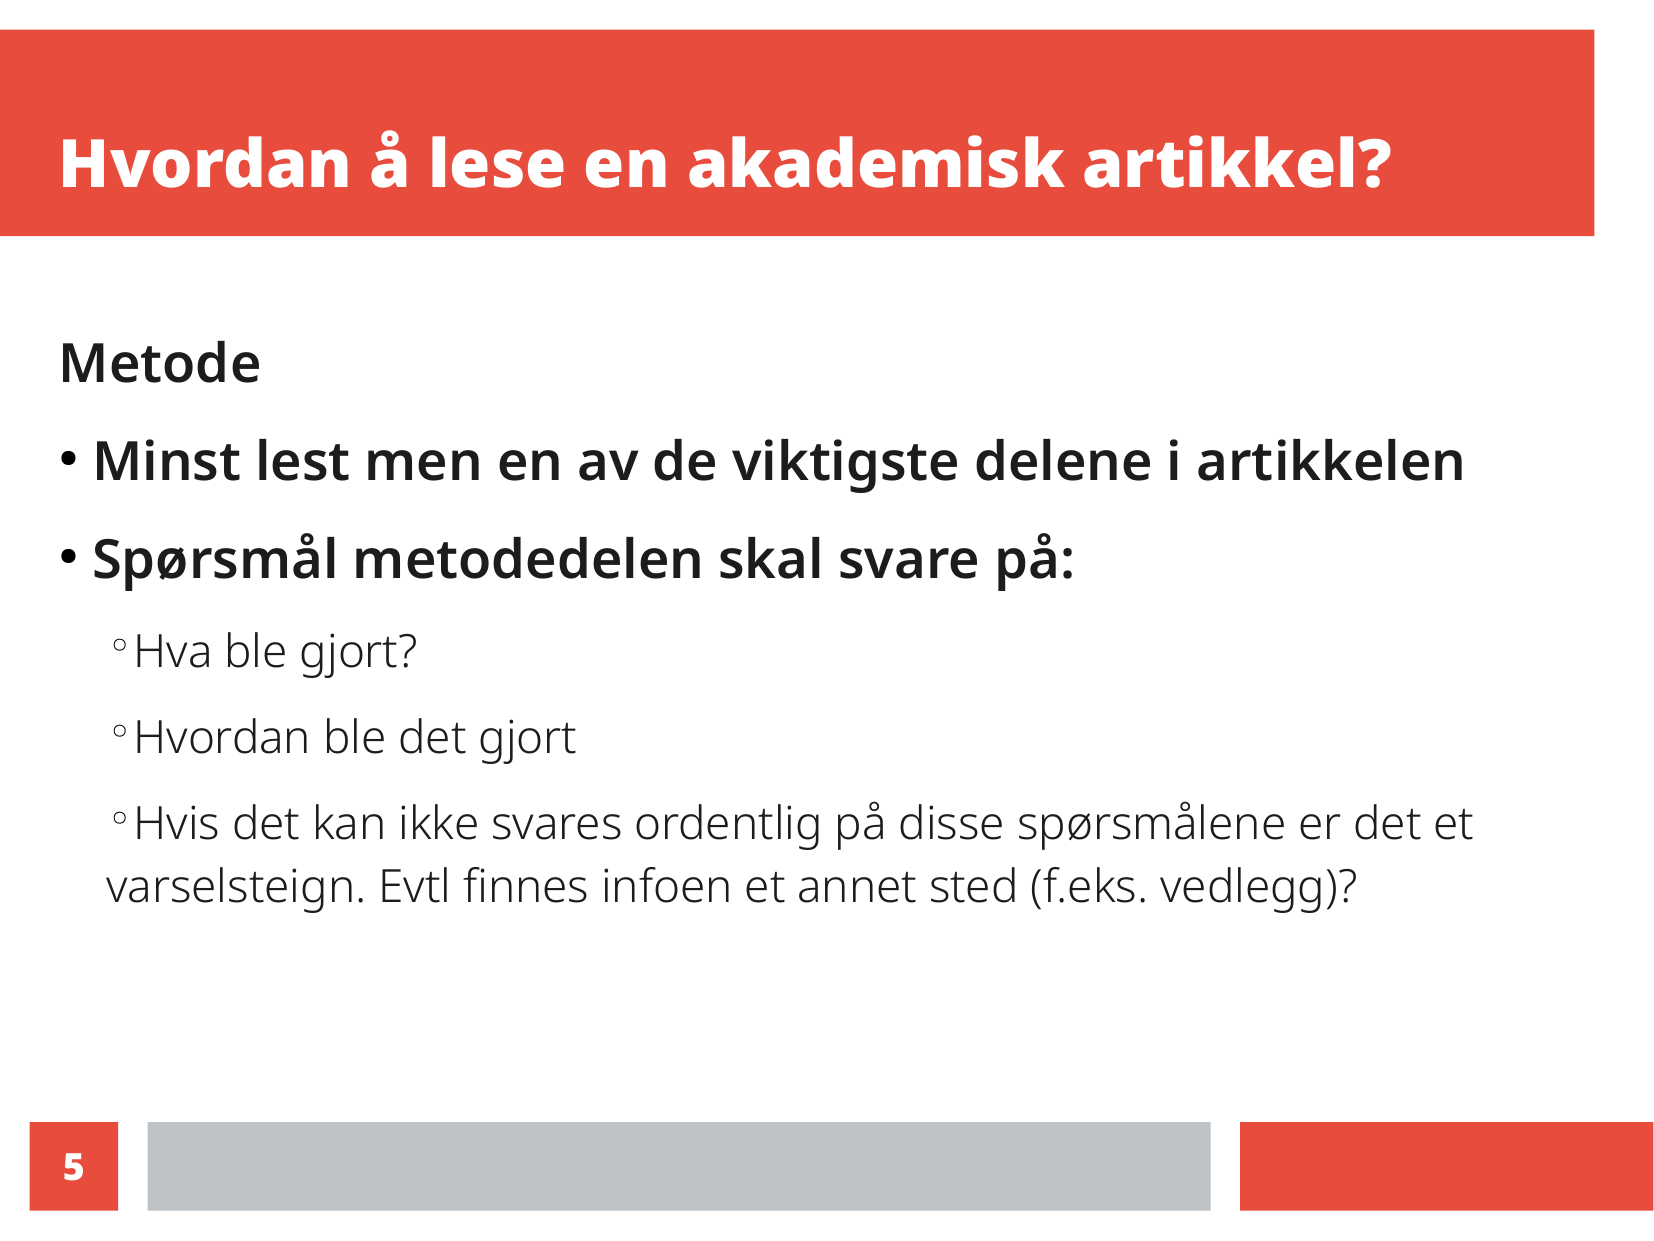

# Hvordan å lese en akademisk artikkel?
Metode
 Minst lest men en av de viktigste delene i artikkelen
 Spørsmål metodedelen skal svare på:
Hva ble gjort?
Hvordan ble det gjort
Hvis det kan ikke svares ordentlig på disse spørsmålene er det et varselsteign. Evtl finnes infoen et annet sted (f.eks. vedlegg)?
5